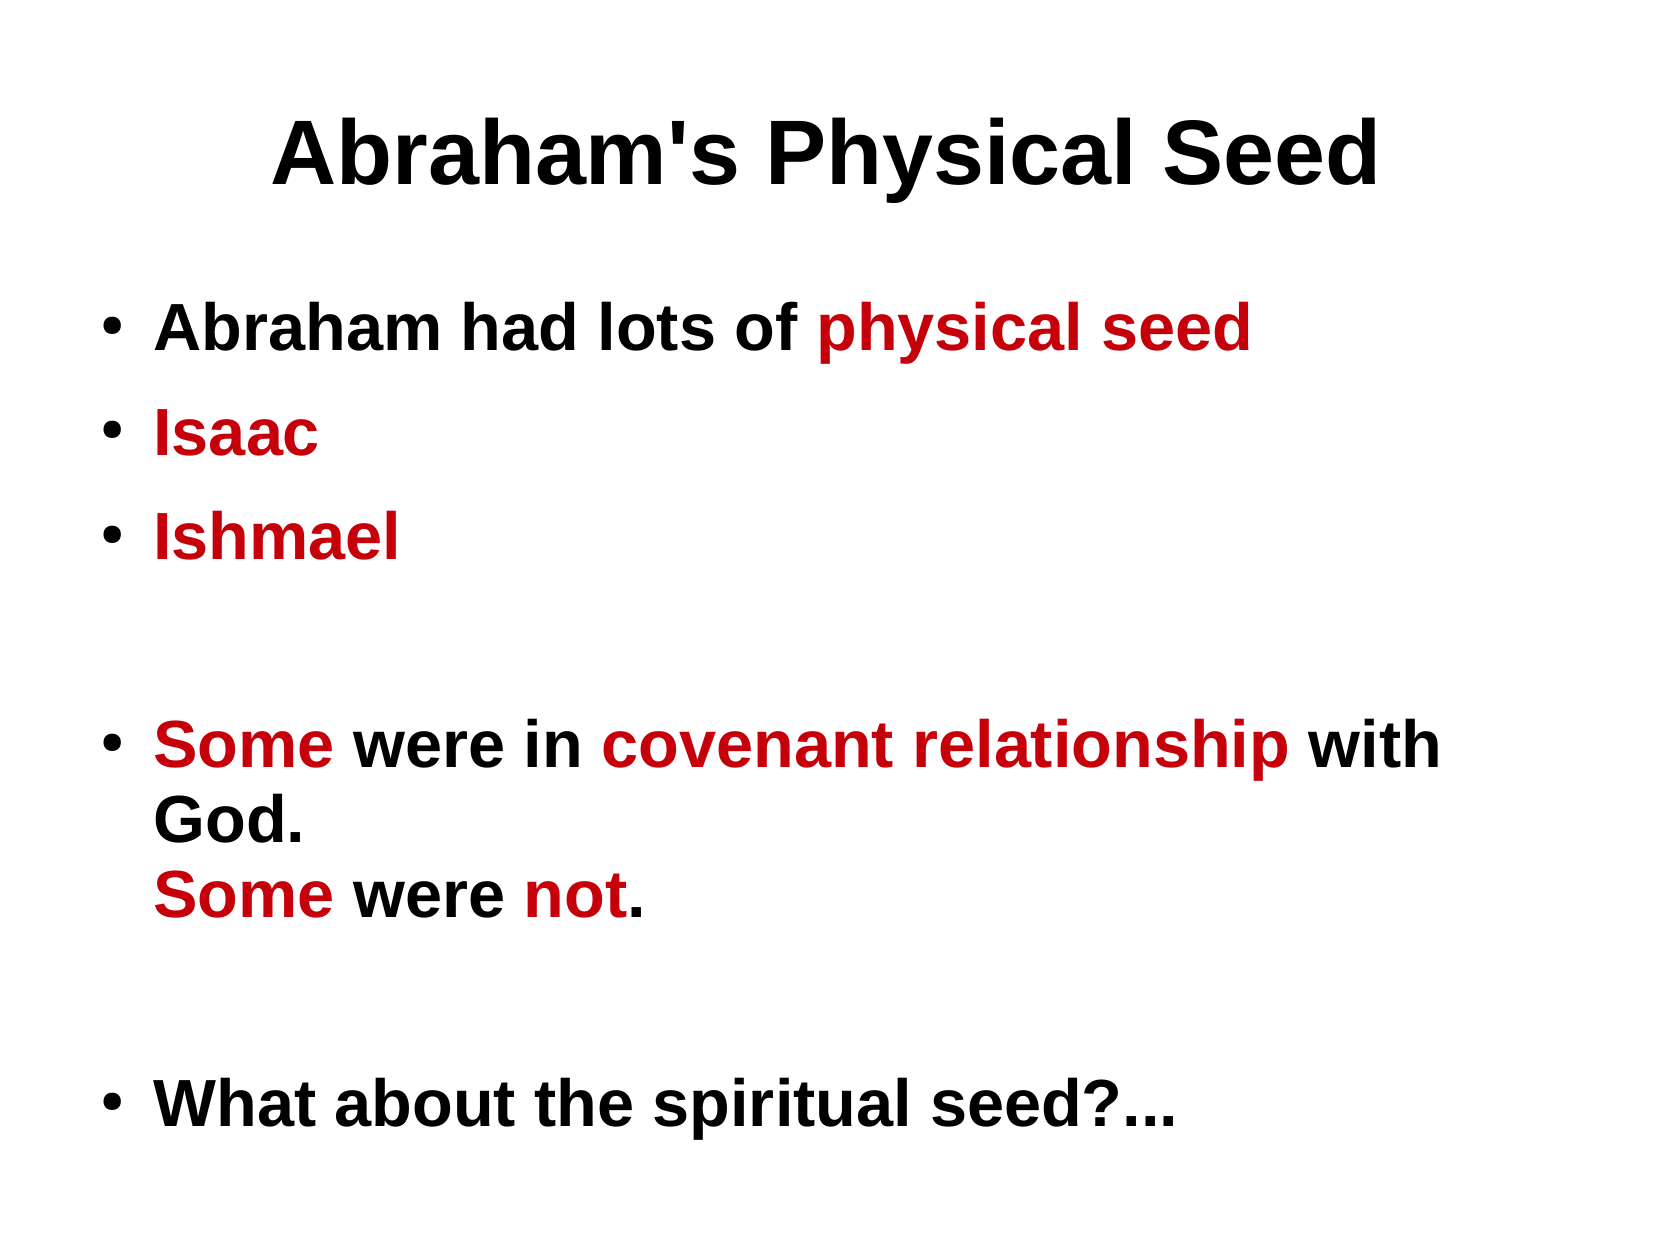

# Abraham's Physical Seed
Abraham had lots of physical seed
Isaac
Ishmael
Some were in covenant relationship with God.
Some were not.
What about the spiritual seed?...